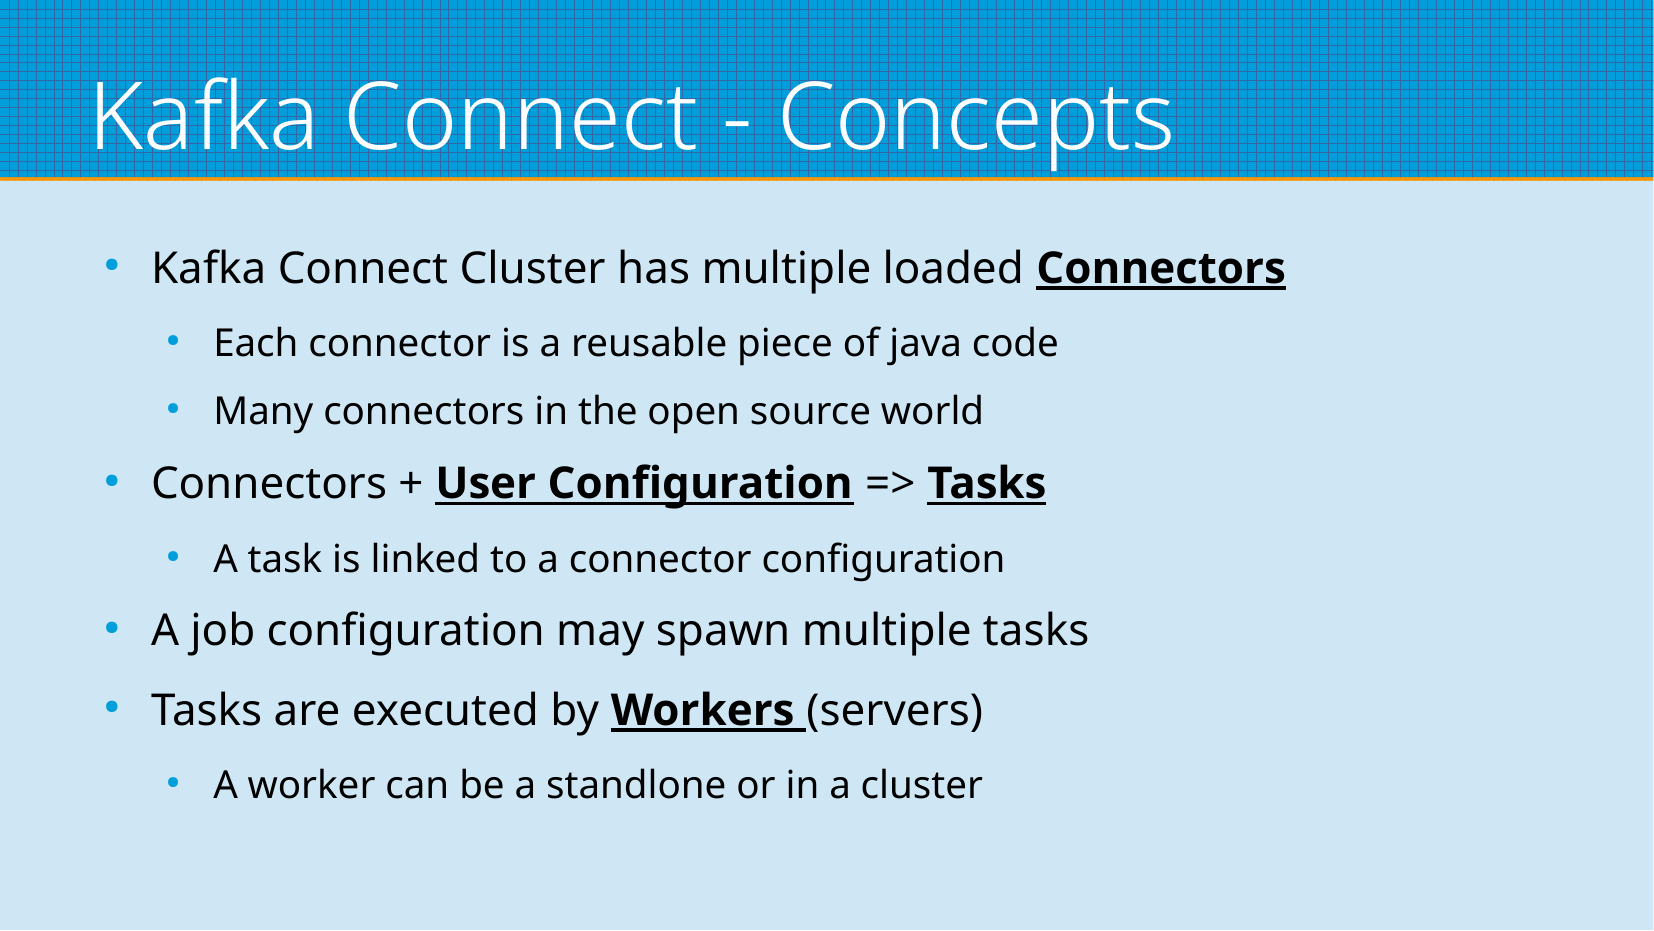

# Kafka Connect - Concepts
Kafka Connect Cluster has multiple loaded Connectors
Each connector is a reusable piece of java code
Many connectors in the open source world
Connectors + User Configuration => Tasks
A task is linked to a connector configuration
A job configuration may spawn multiple tasks
Tasks are executed by Workers (servers)
A worker can be a standlone or in a cluster